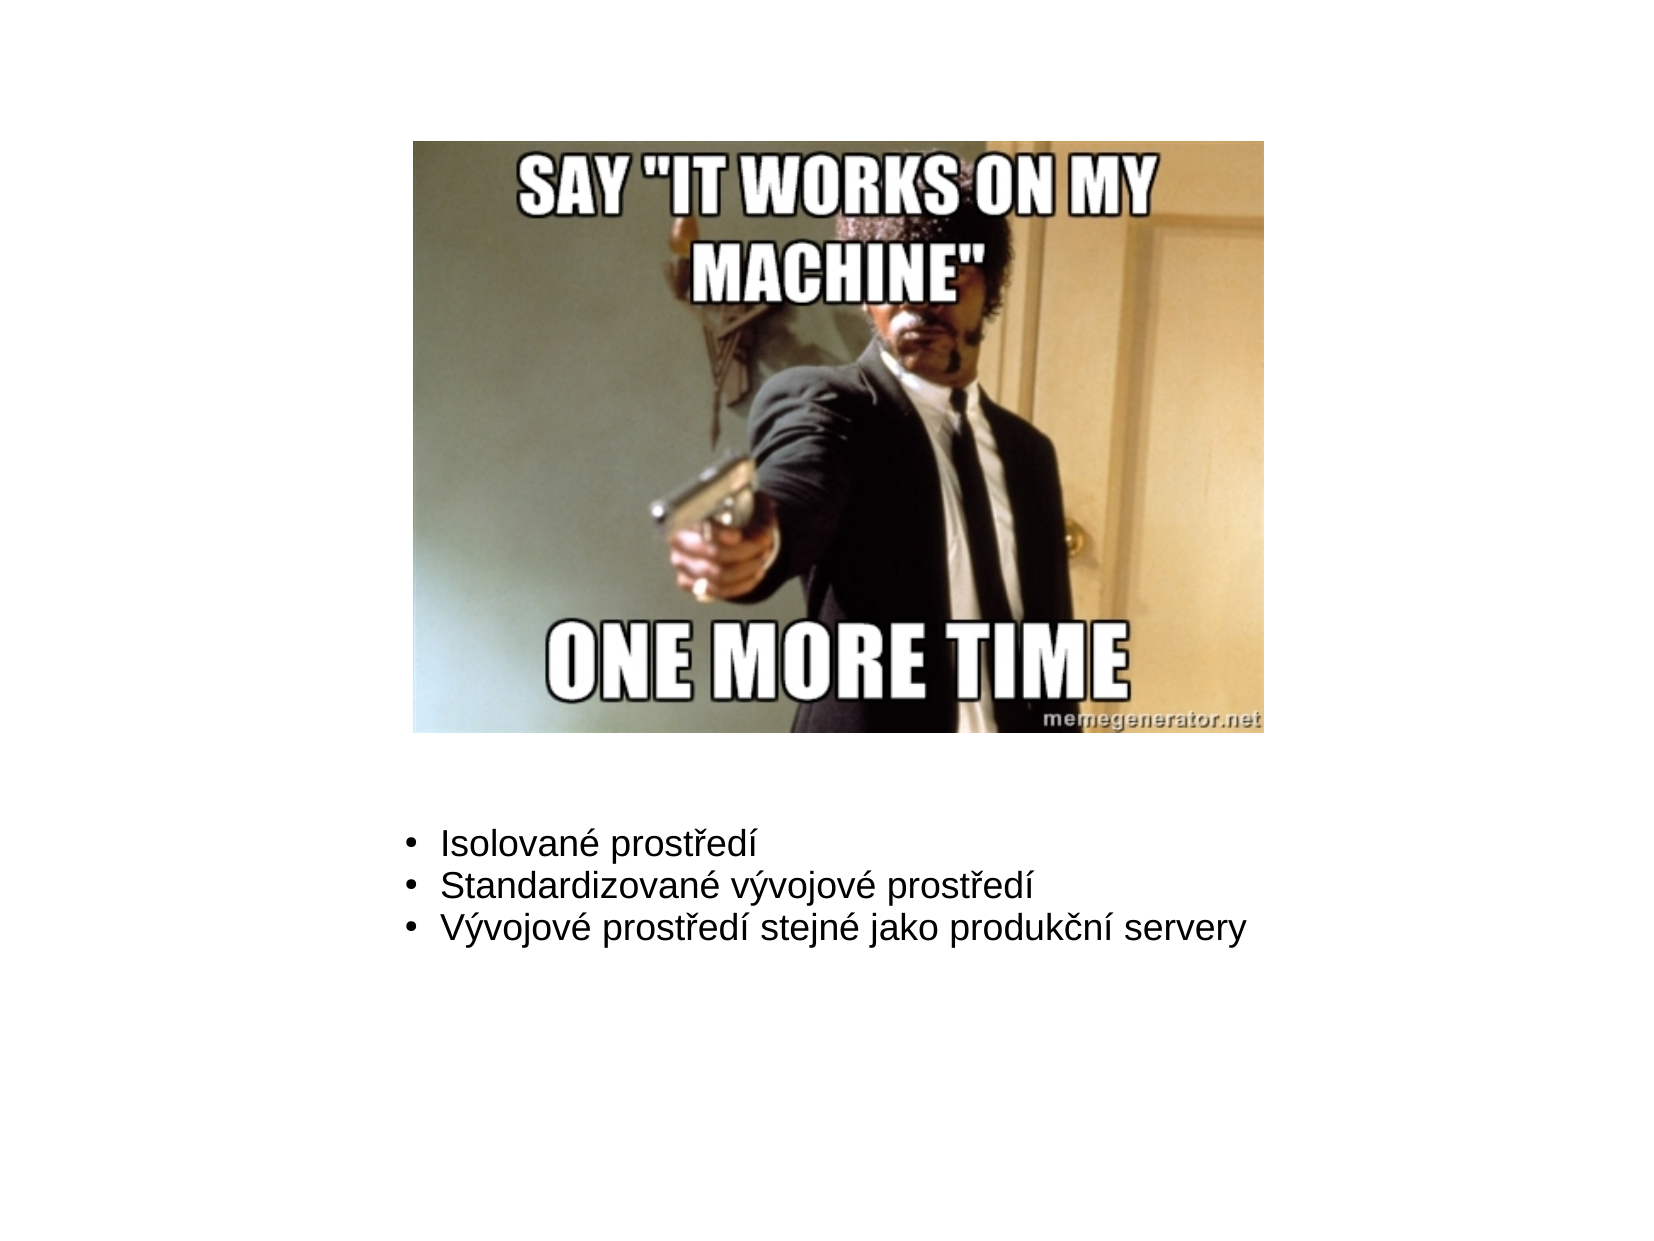

Isolované prostředí
Standardizované vývojové prostředí
Vývojové prostředí stejné jako produkční servery